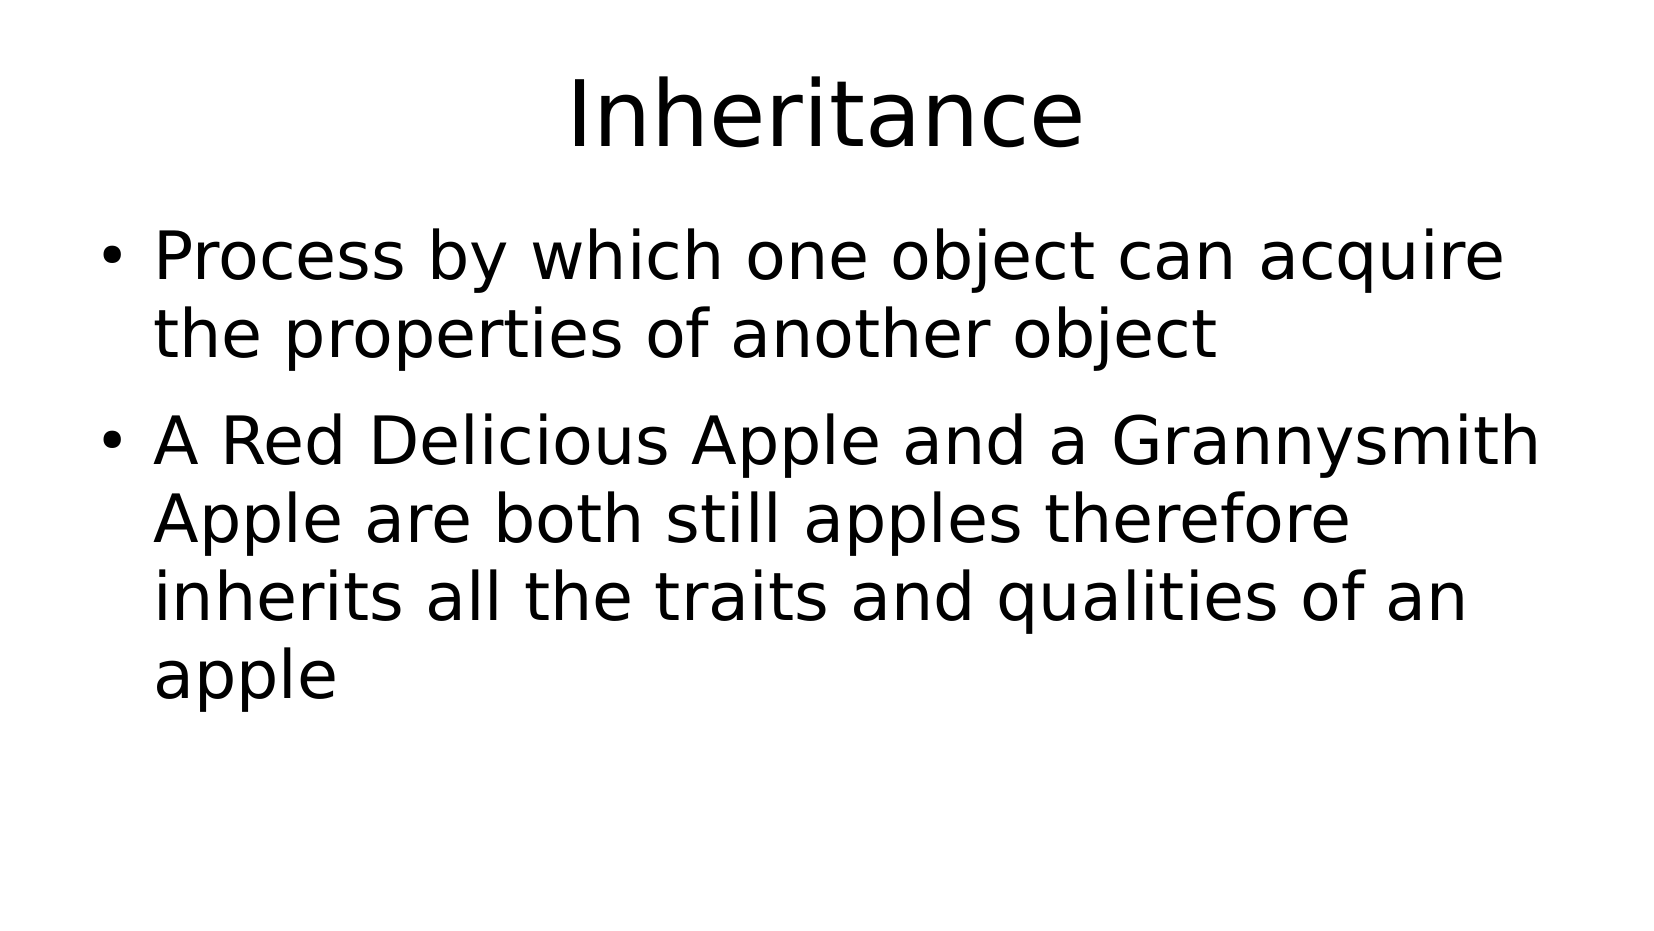

# Inheritance
Process by which one object can acquire the properties of another object
A Red Delicious Apple and a Grannysmith Apple are both still apples therefore inherits all the traits and qualities of an apple